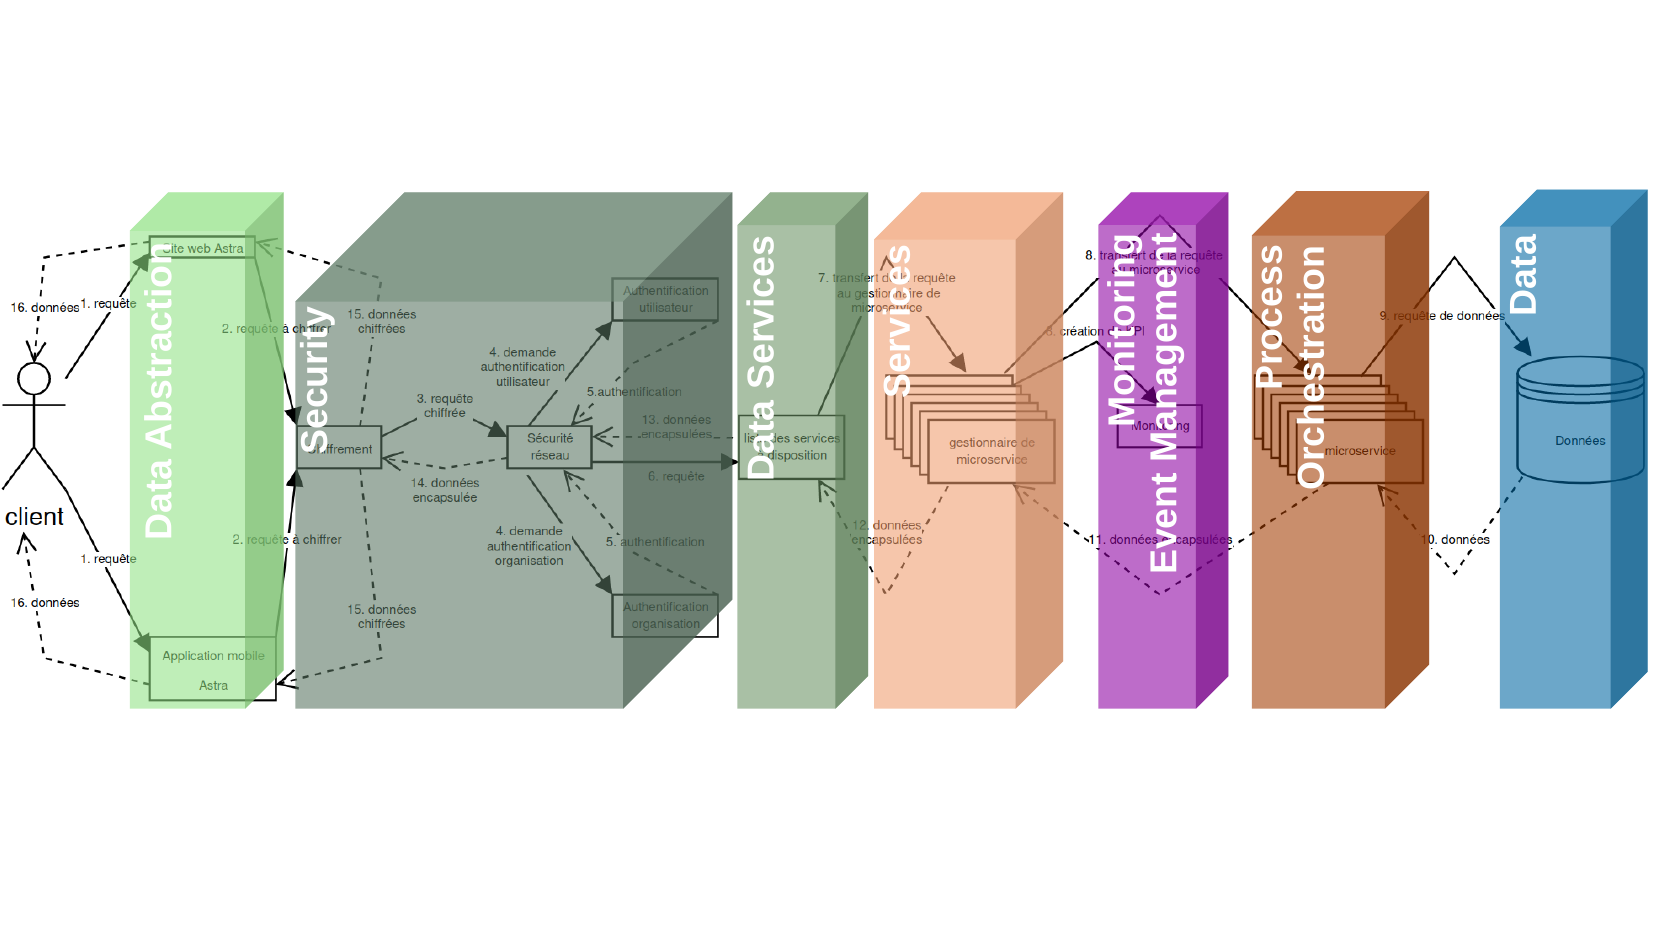

Services
Data
Data Services
Process
Orchestration
Security
Monitoring
Event Management
Data Abstraction